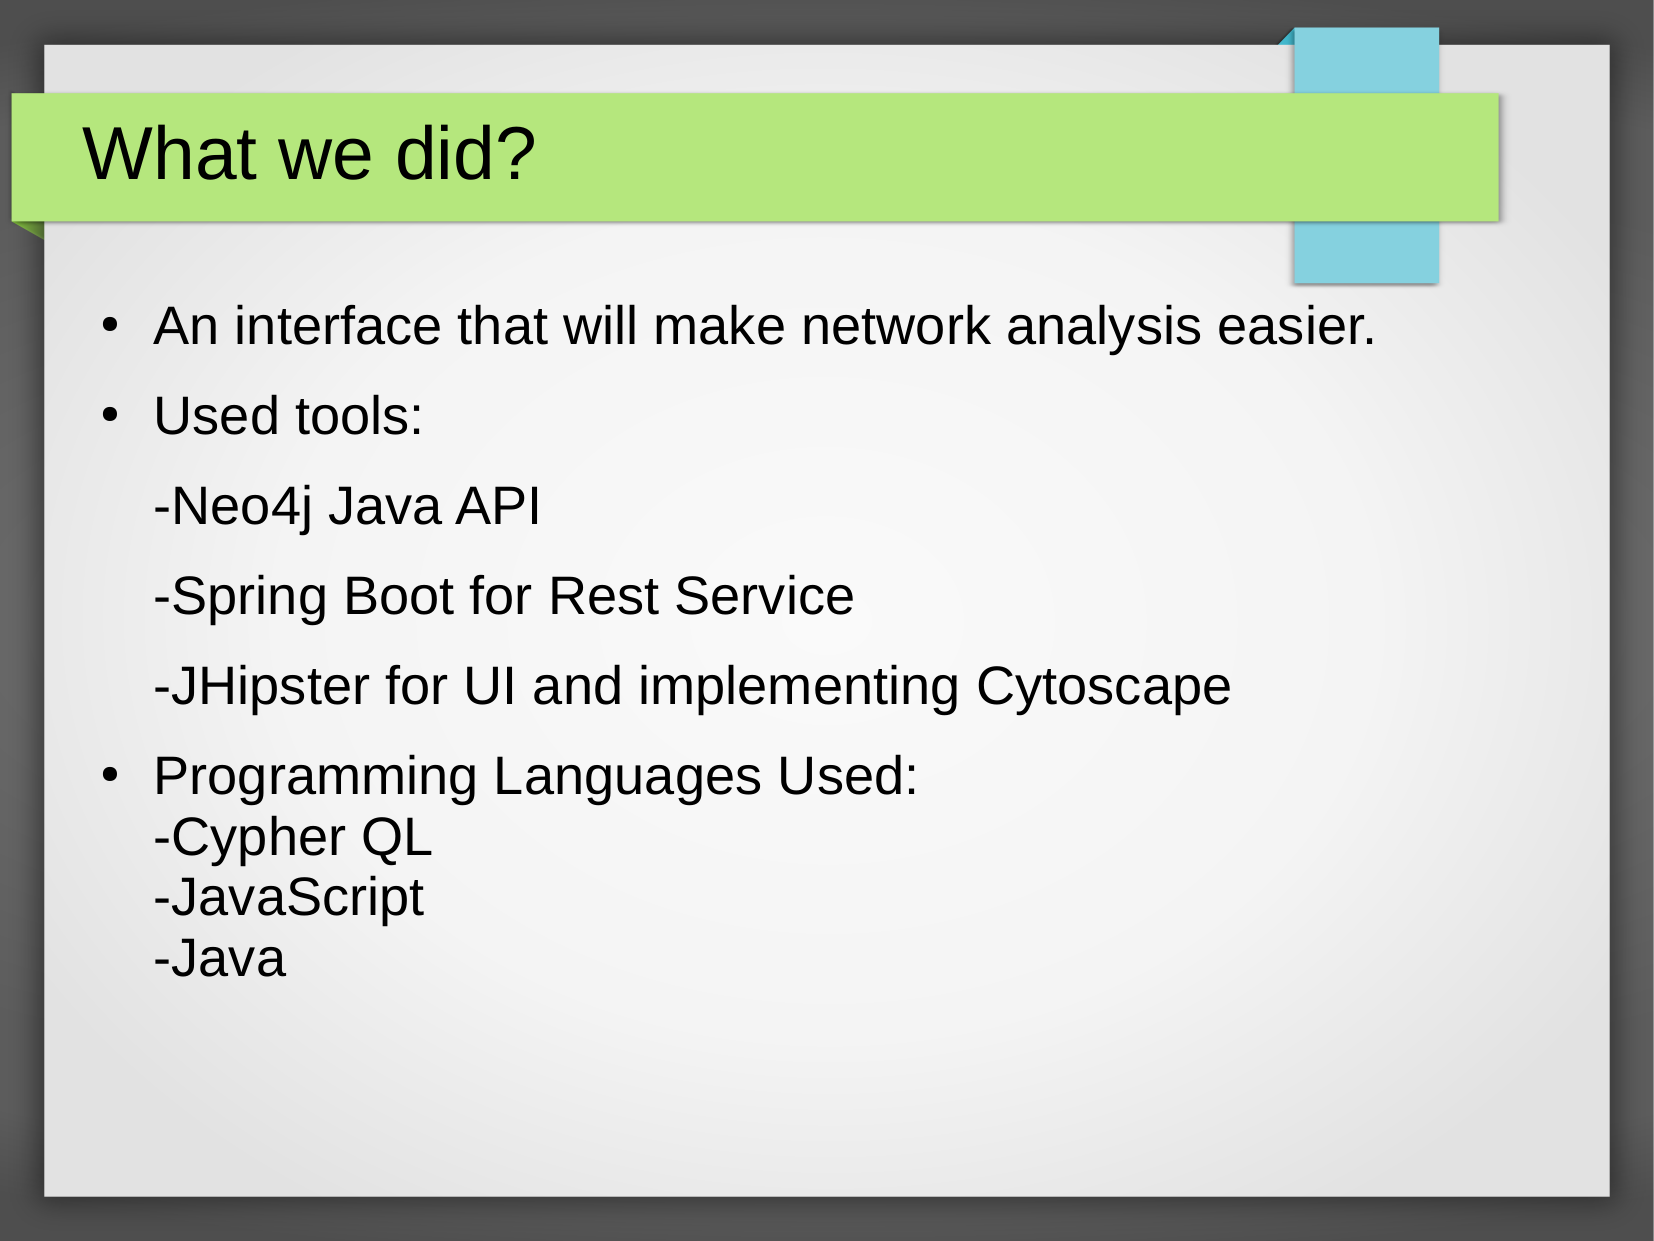

# What we did?
An interface that will make network analysis easier.
Used tools:
-Neo4j Java API
-Spring Boot for Rest Service
-JHipster for UI and implementing Cytoscape
Programming Languages Used:
-Cypher QL
-JavaScript
-Java